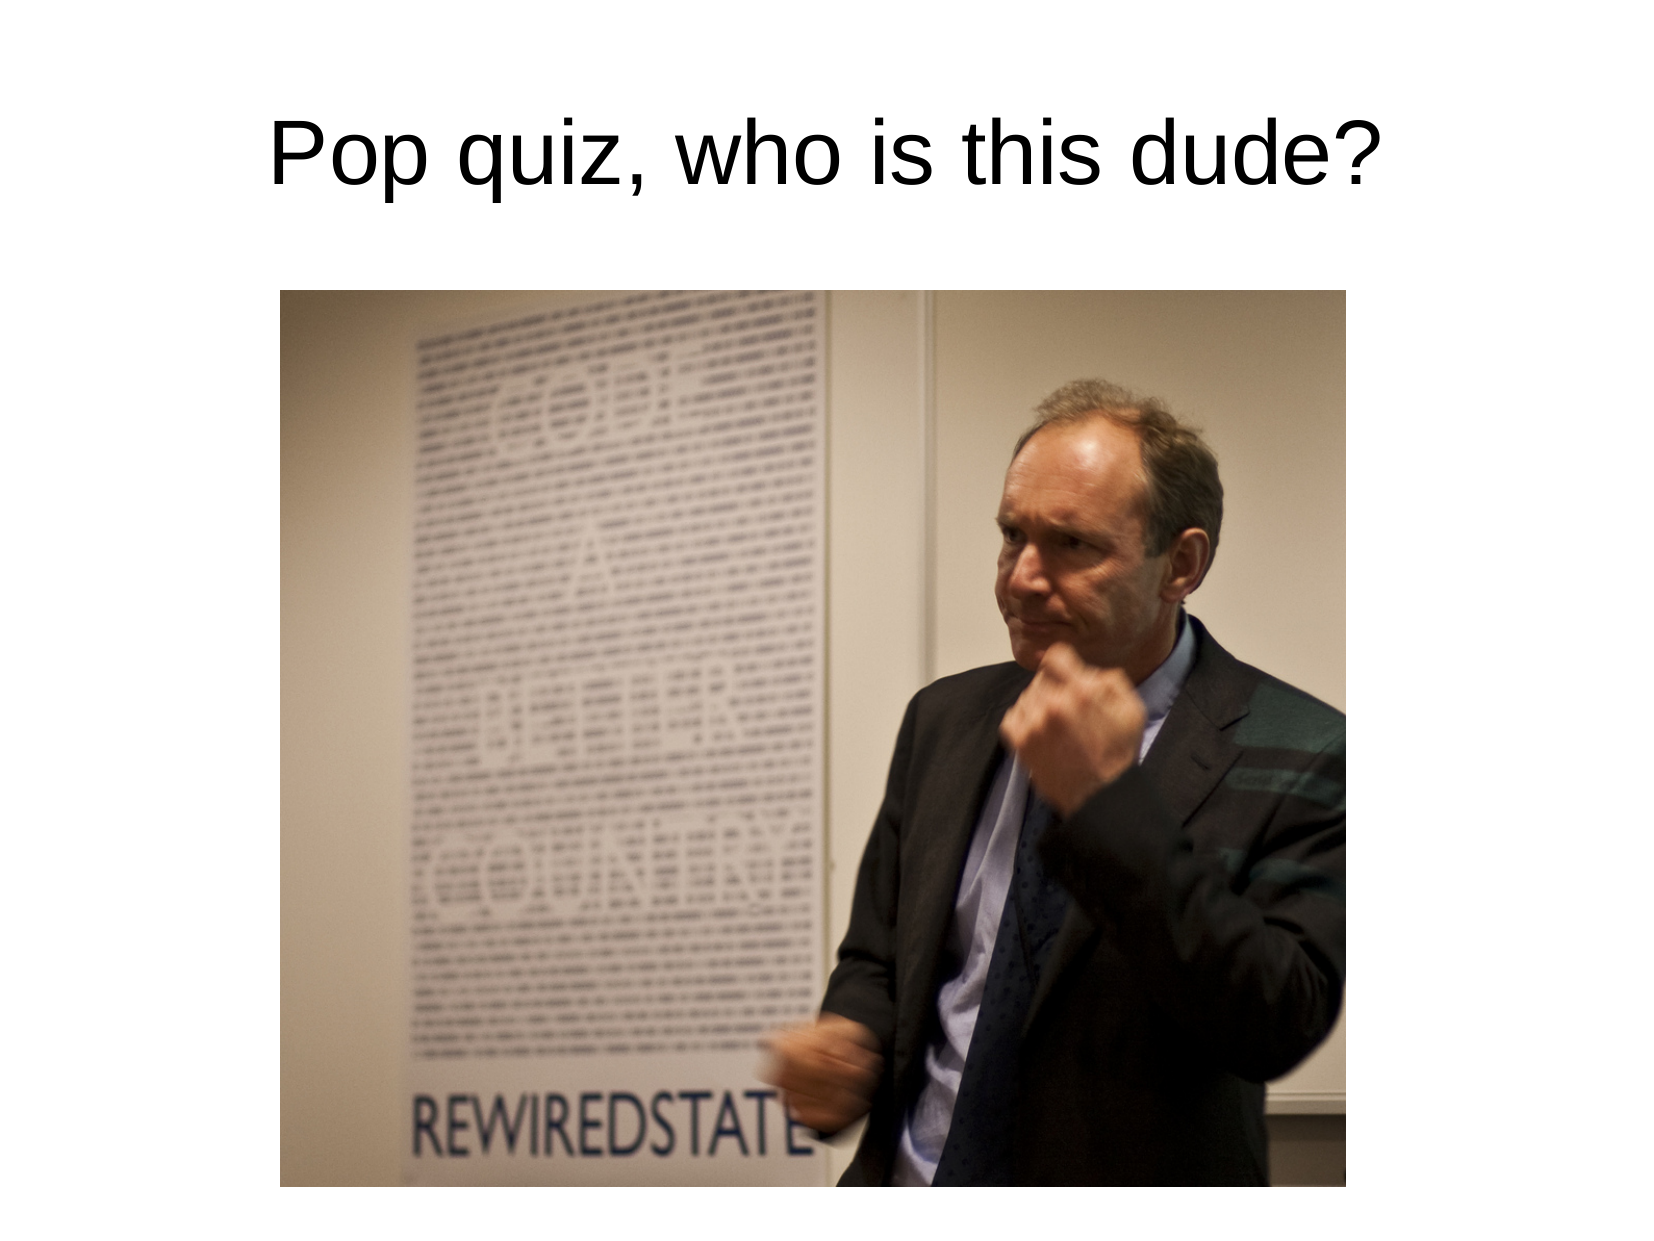

# Pop quiz, who is this dude?